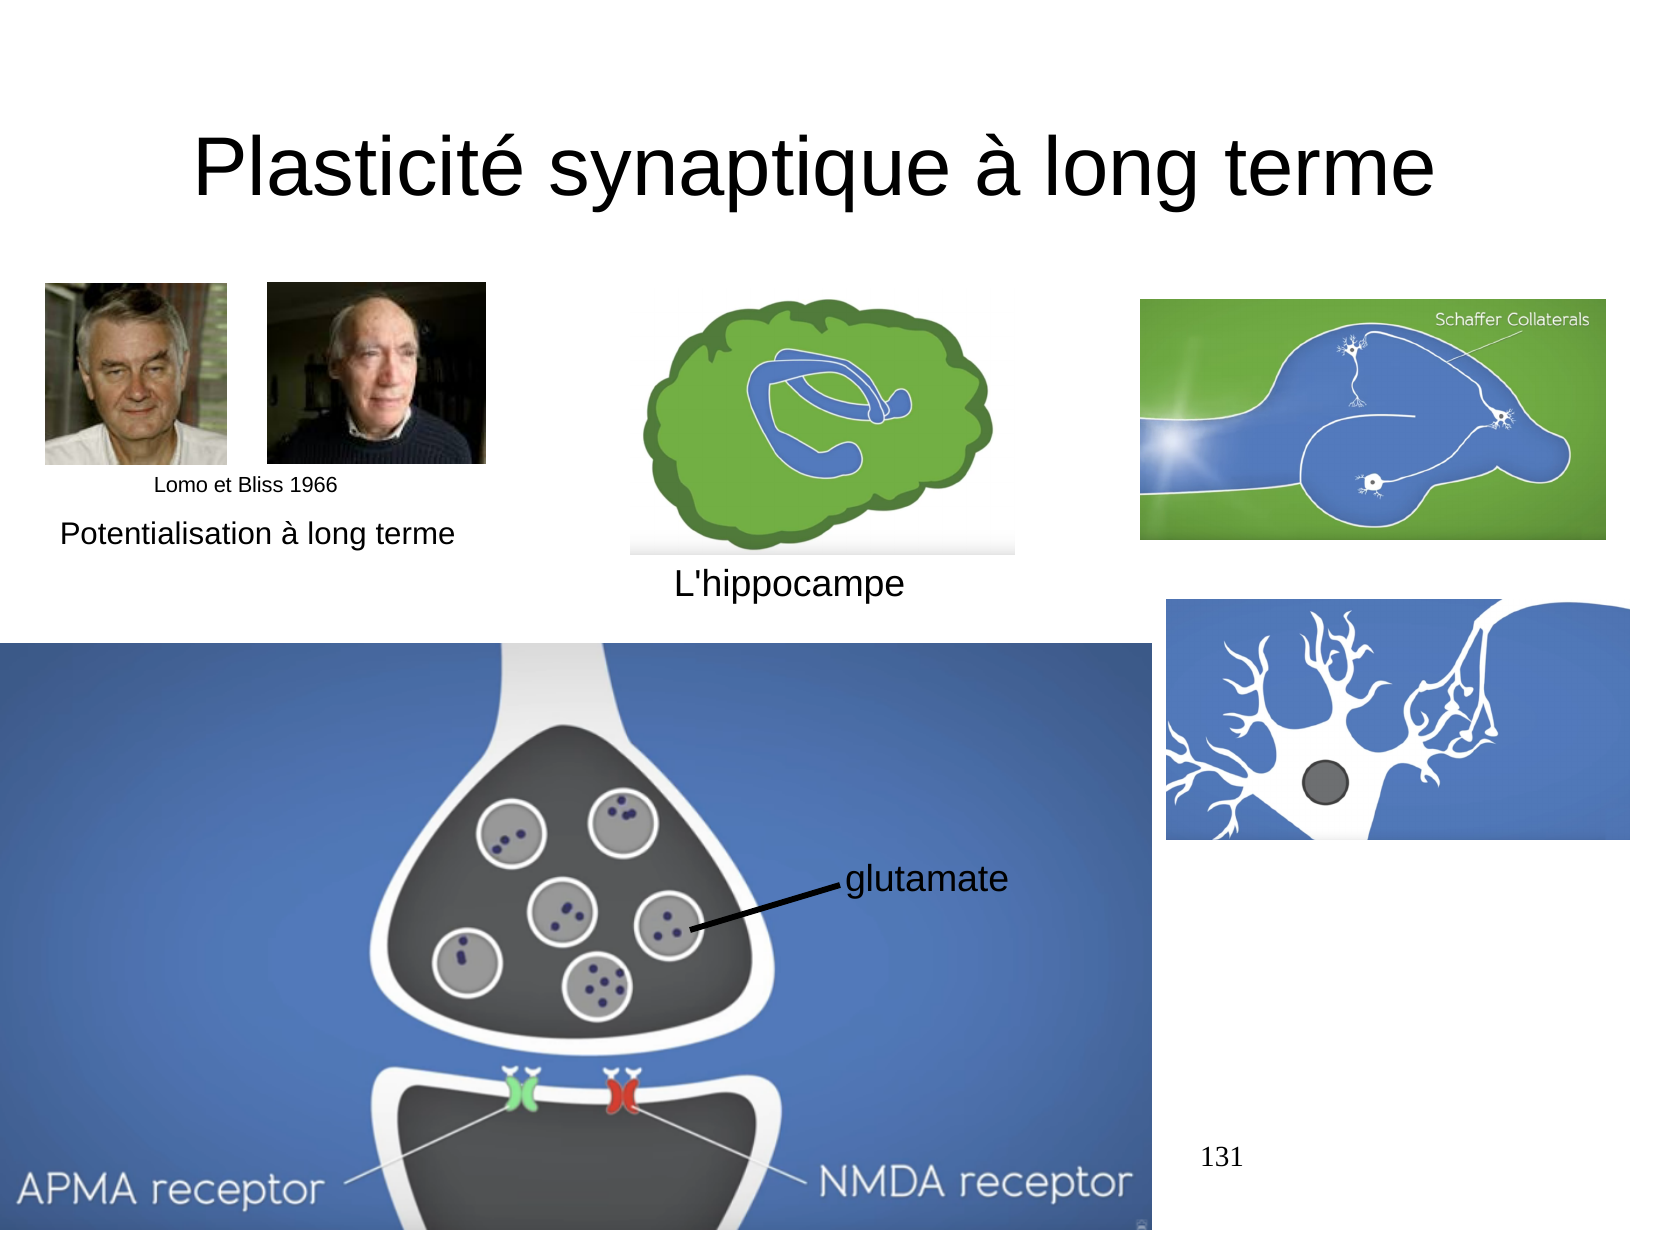

# Plasticité synaptique à long terme
Lomo et Bliss 1966
Potentialisation à long terme
L'hippocampe
glutamate
131